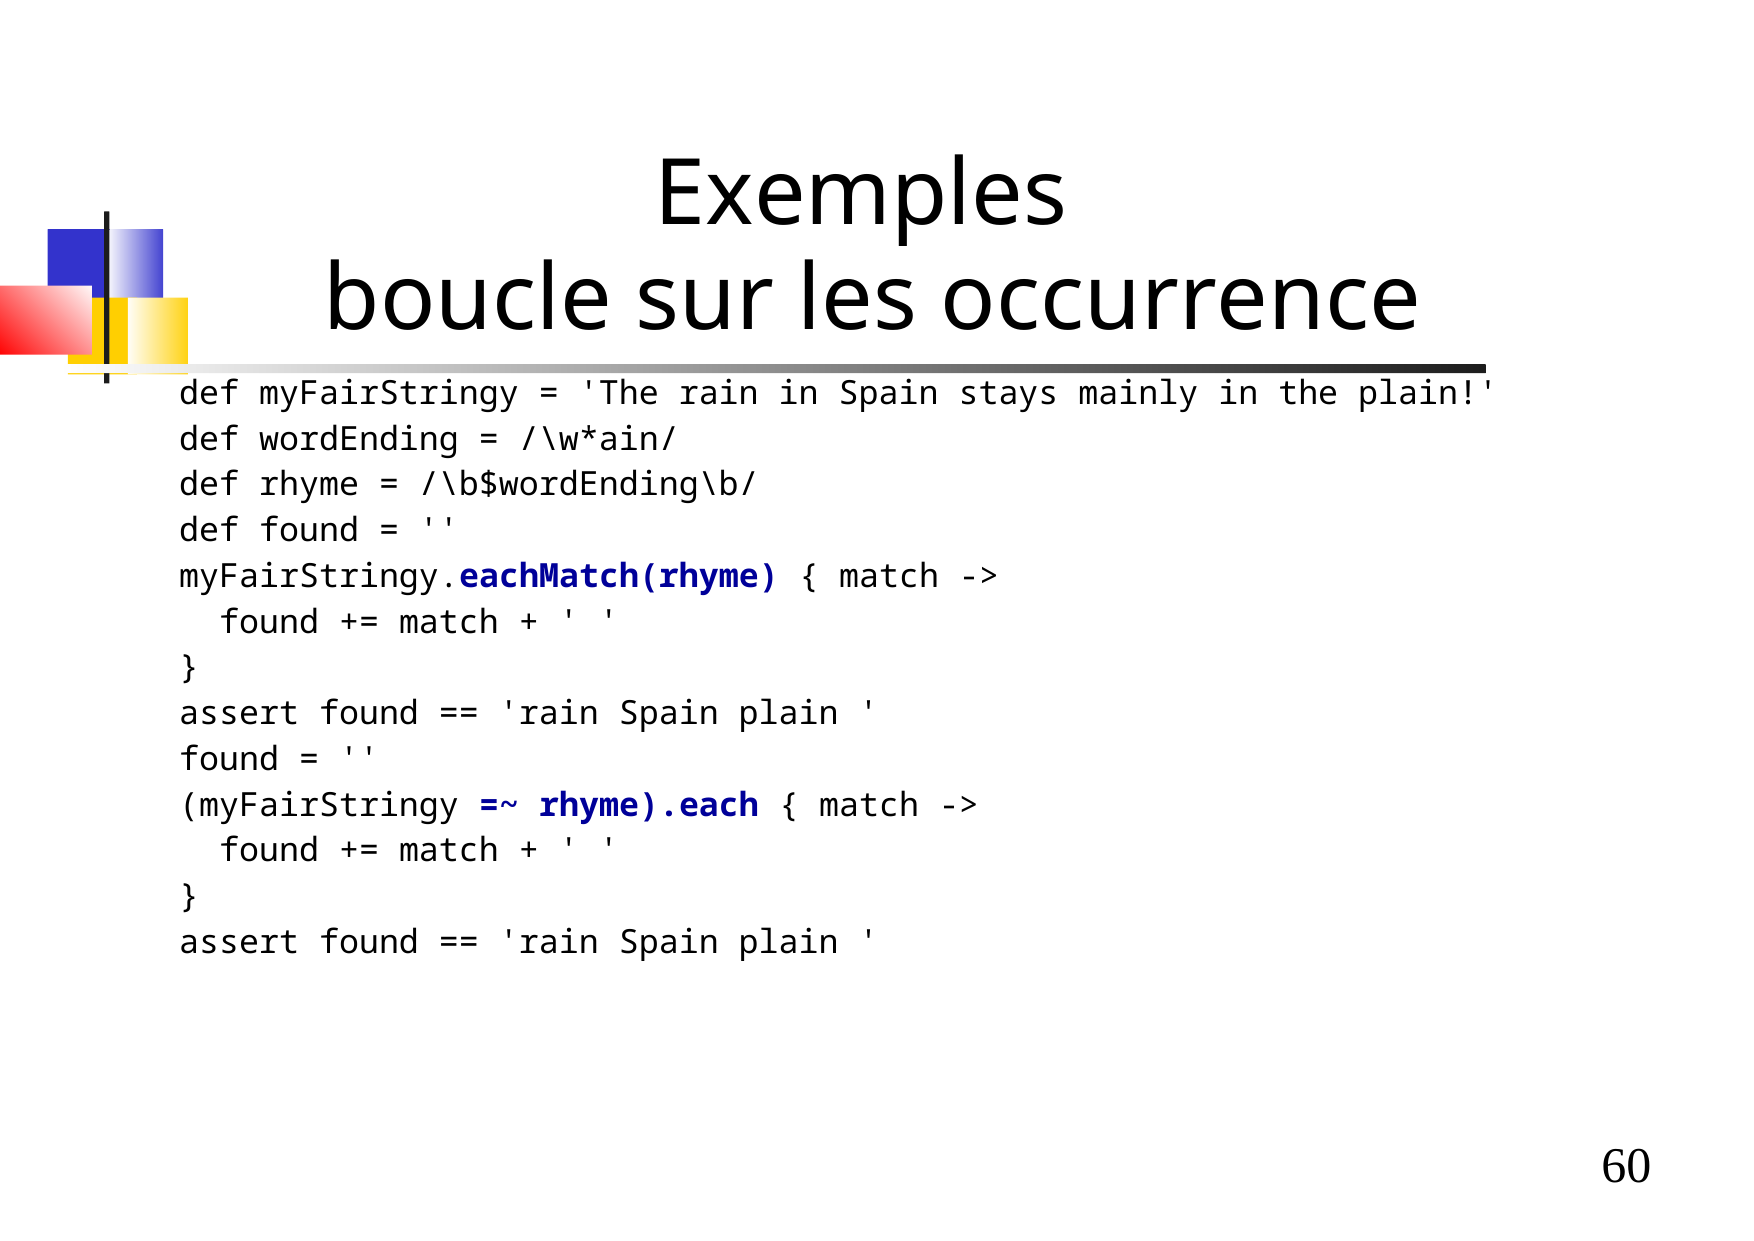

# Exemples boucle sur les occurrence
def myFairStringy = 'The rain in Spain stays mainly in the plain!'
def wordEnding = /\w*ain/
def rhyme = /\b$wordEnding\b/
def found = ''
myFairStringy.eachMatch(rhyme) { match ->
 found += match + ' '
}
assert found == 'rain Spain plain '
found = ''
(myFairStringy =~ rhyme).each { match ->
 found += match + ' '
}
assert found == 'rain Spain plain '